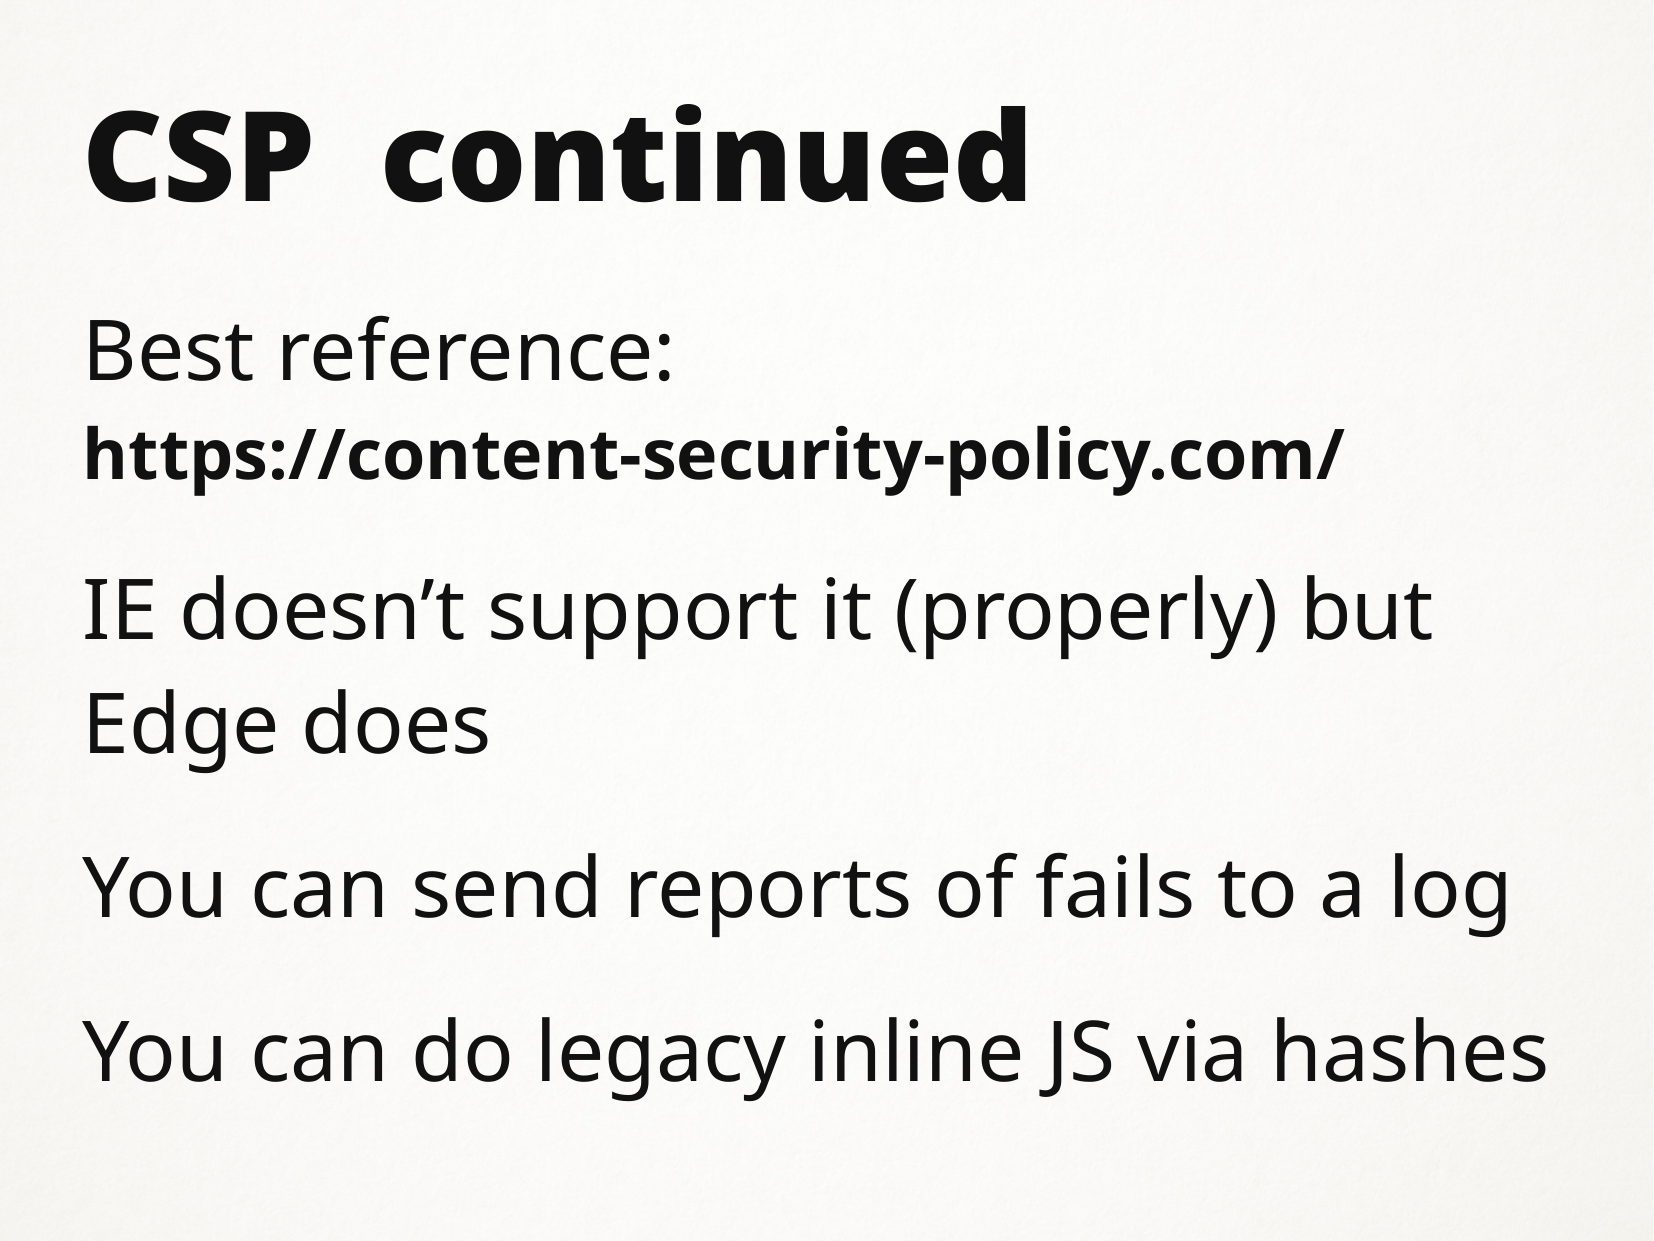

# CSP continued
Best reference:
https://content-security-policy.com/
IE doesn’t support it (properly) but Edge does
You can send reports of fails to a log
You can do legacy inline JS via hashes